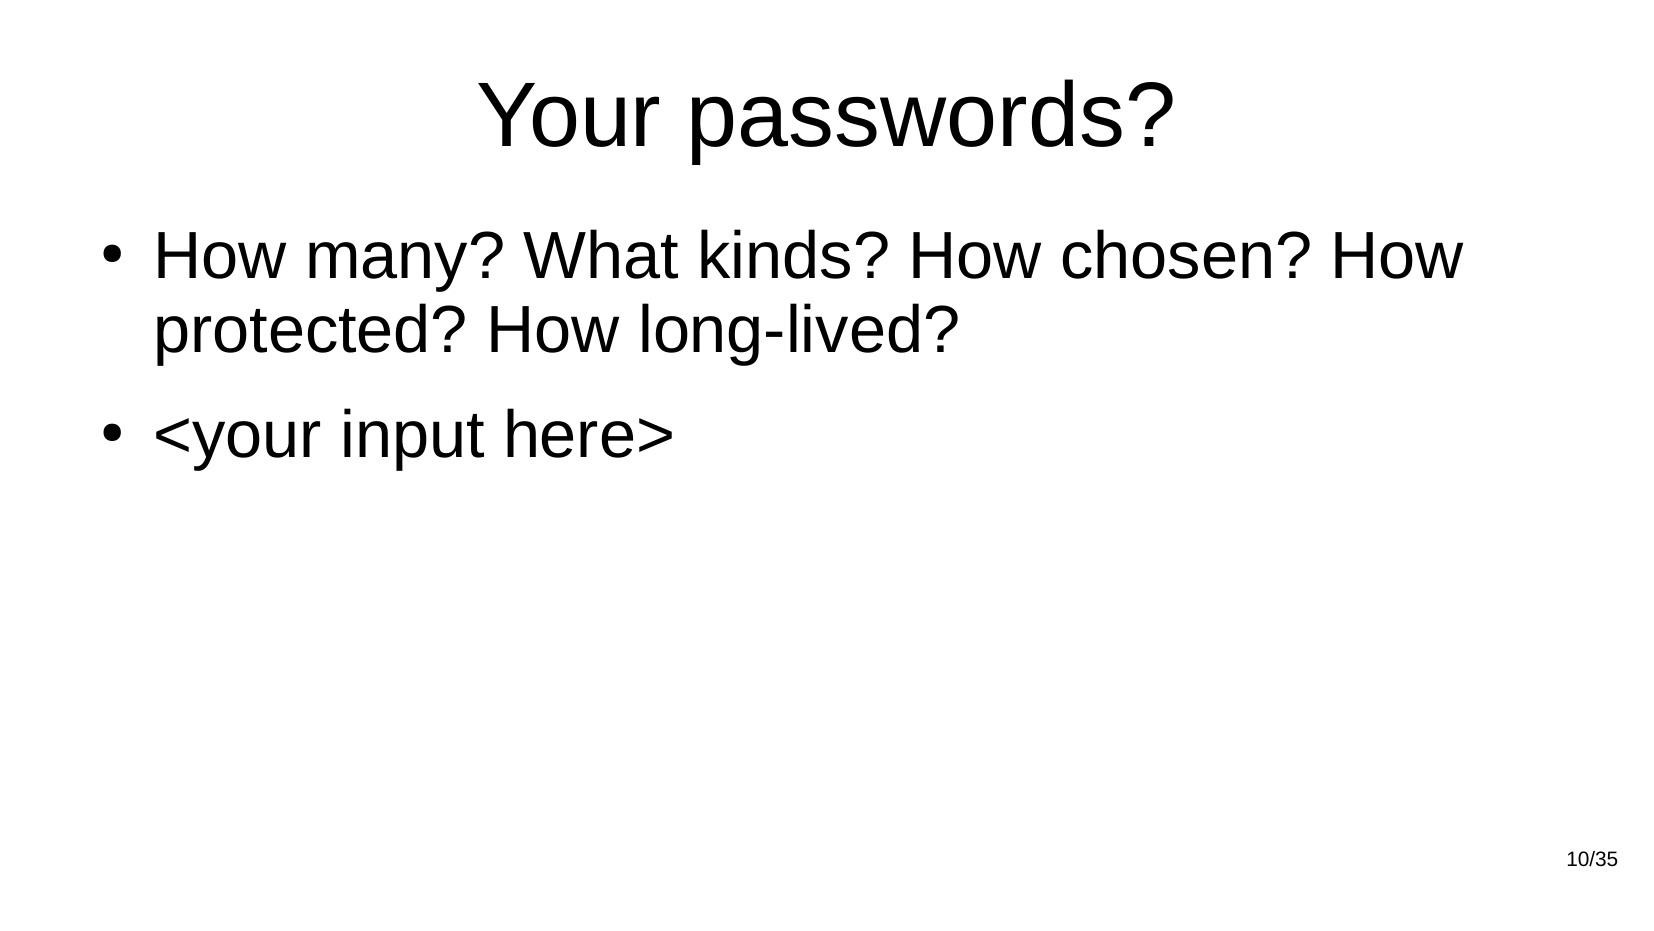

# Your passwords?
How many? What kinds? How chosen? How protected? How long-lived?
<your input here>
10